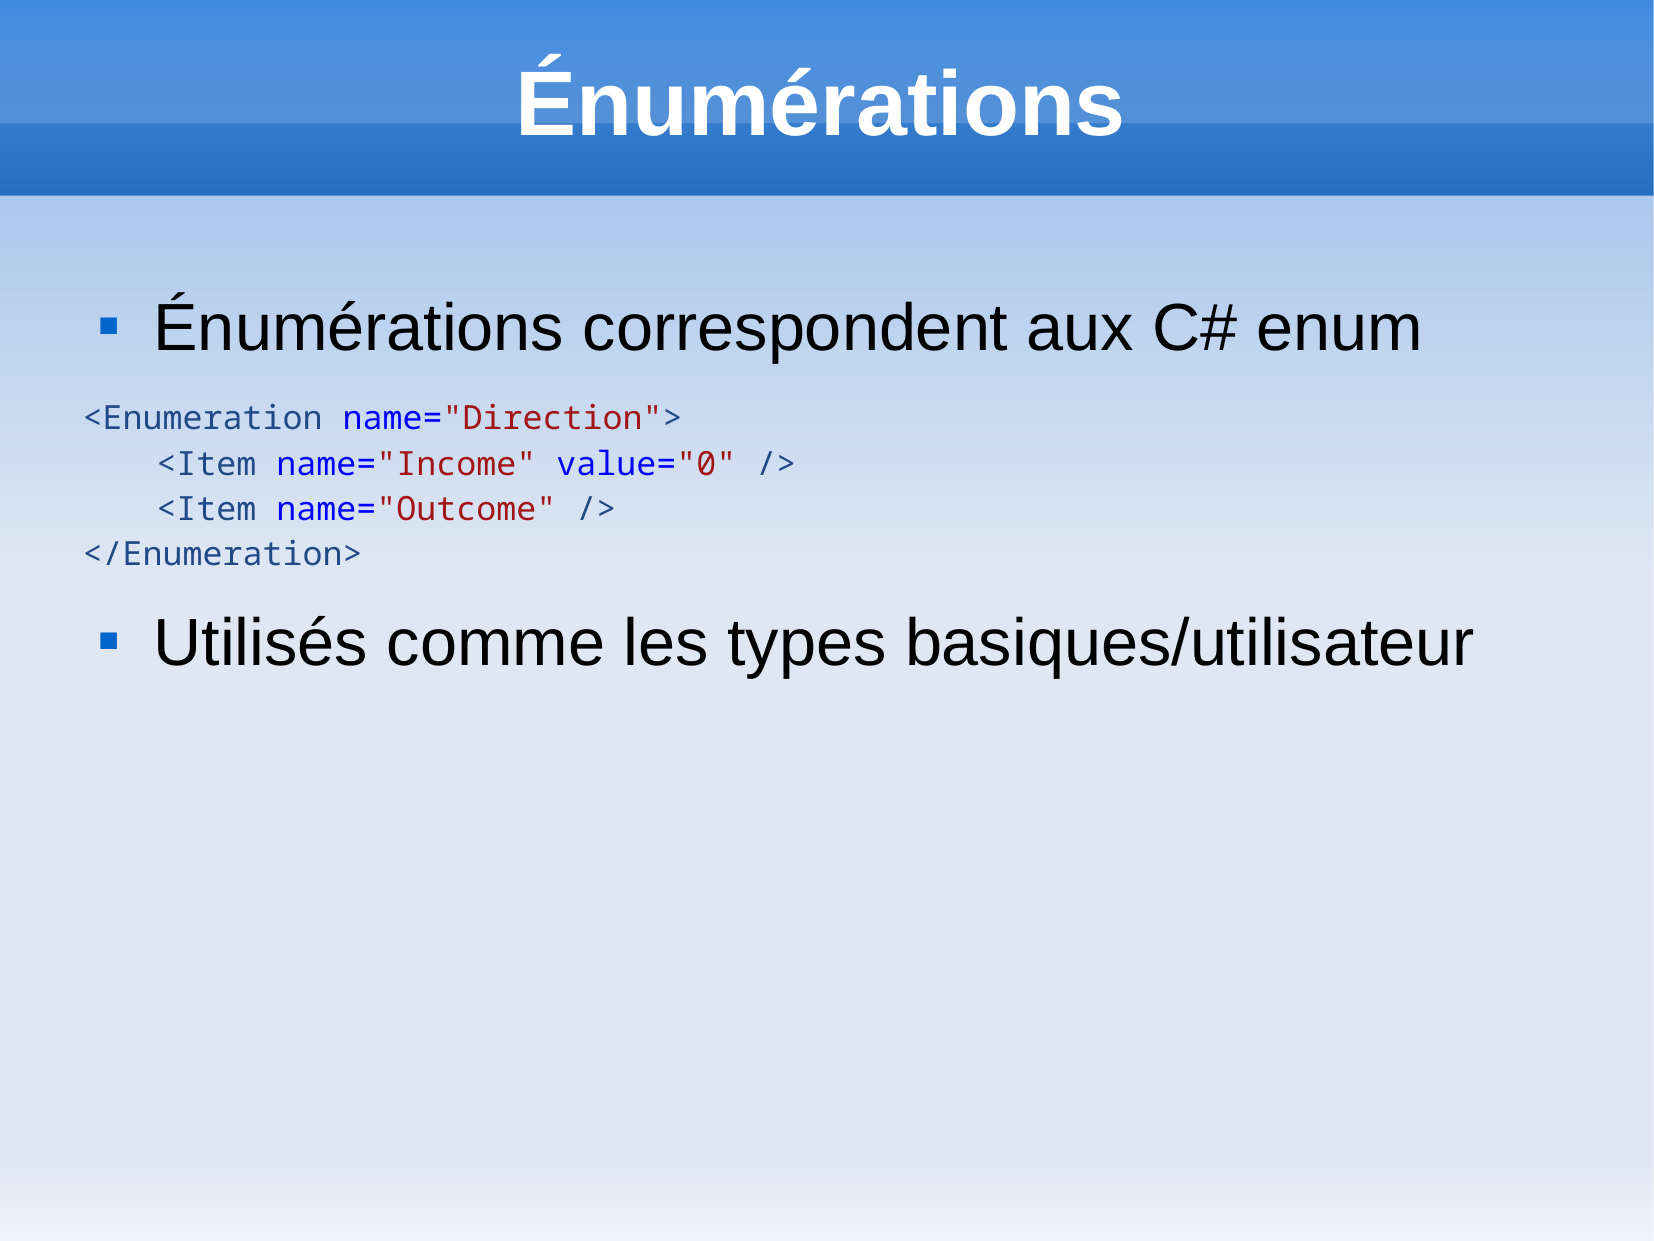

# Énumérations
Énumérations correspondent aux C# enum
<Enumeration name="Direction">
	<Item name="Income" value="0" />
	<Item name="Outcome" />
</Enumeration>
Utilisés comme les types basiques/utilisateur